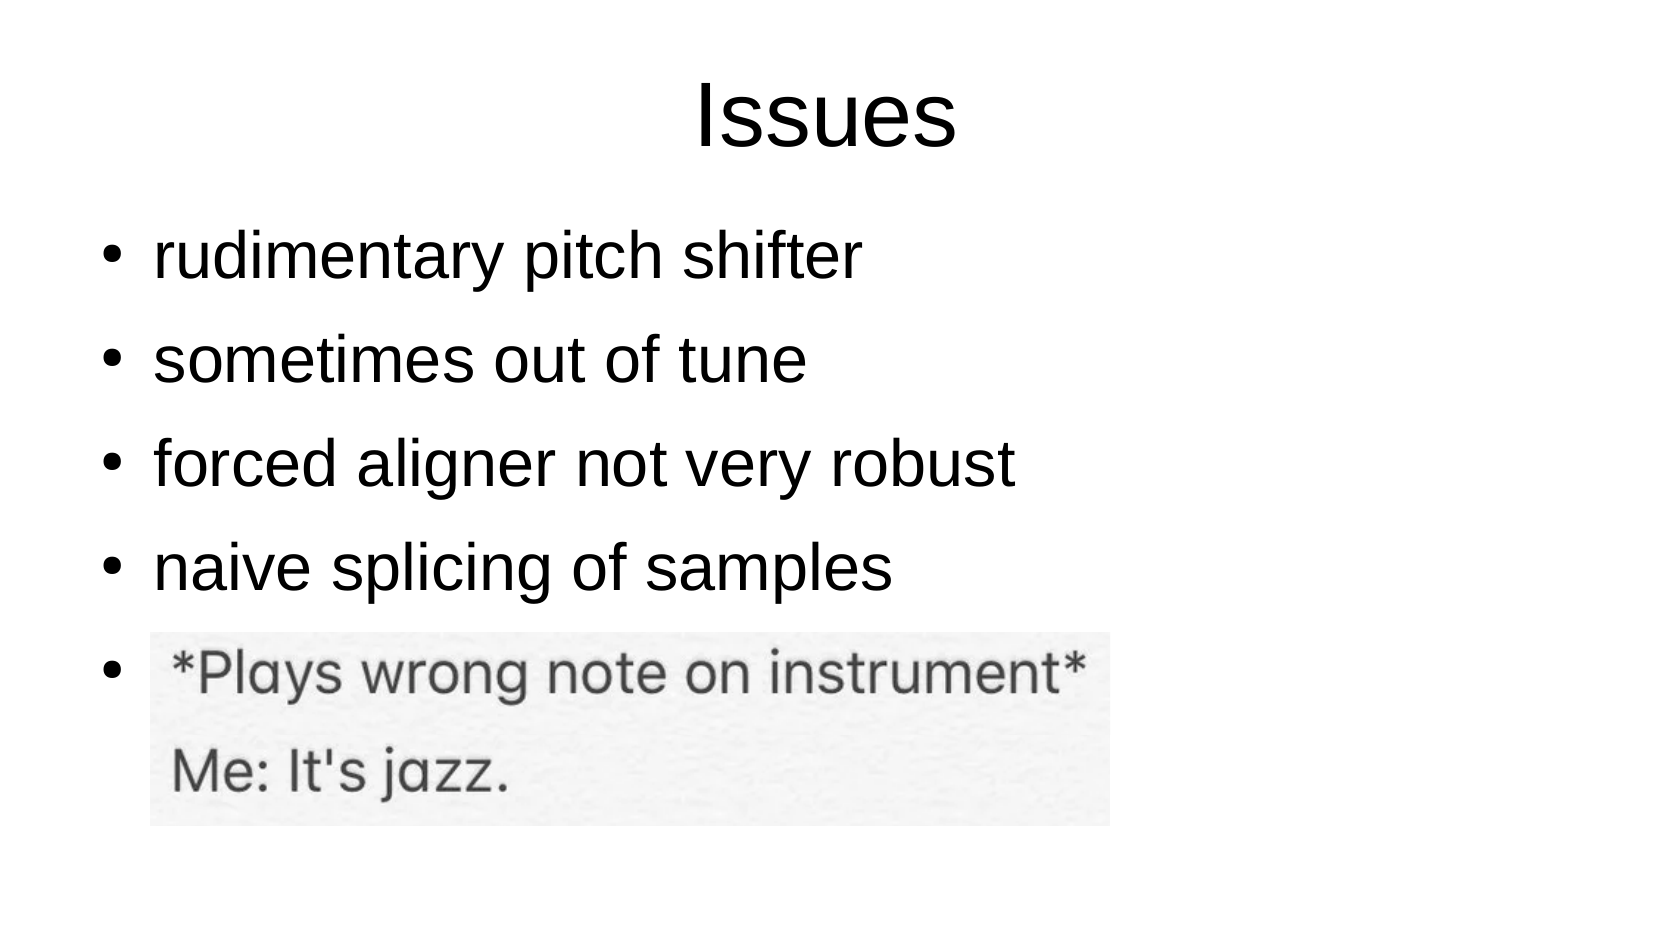

# Issues
rudimentary pitch shifter
sometimes out of tune
forced aligner not very robust
naive splicing of samples